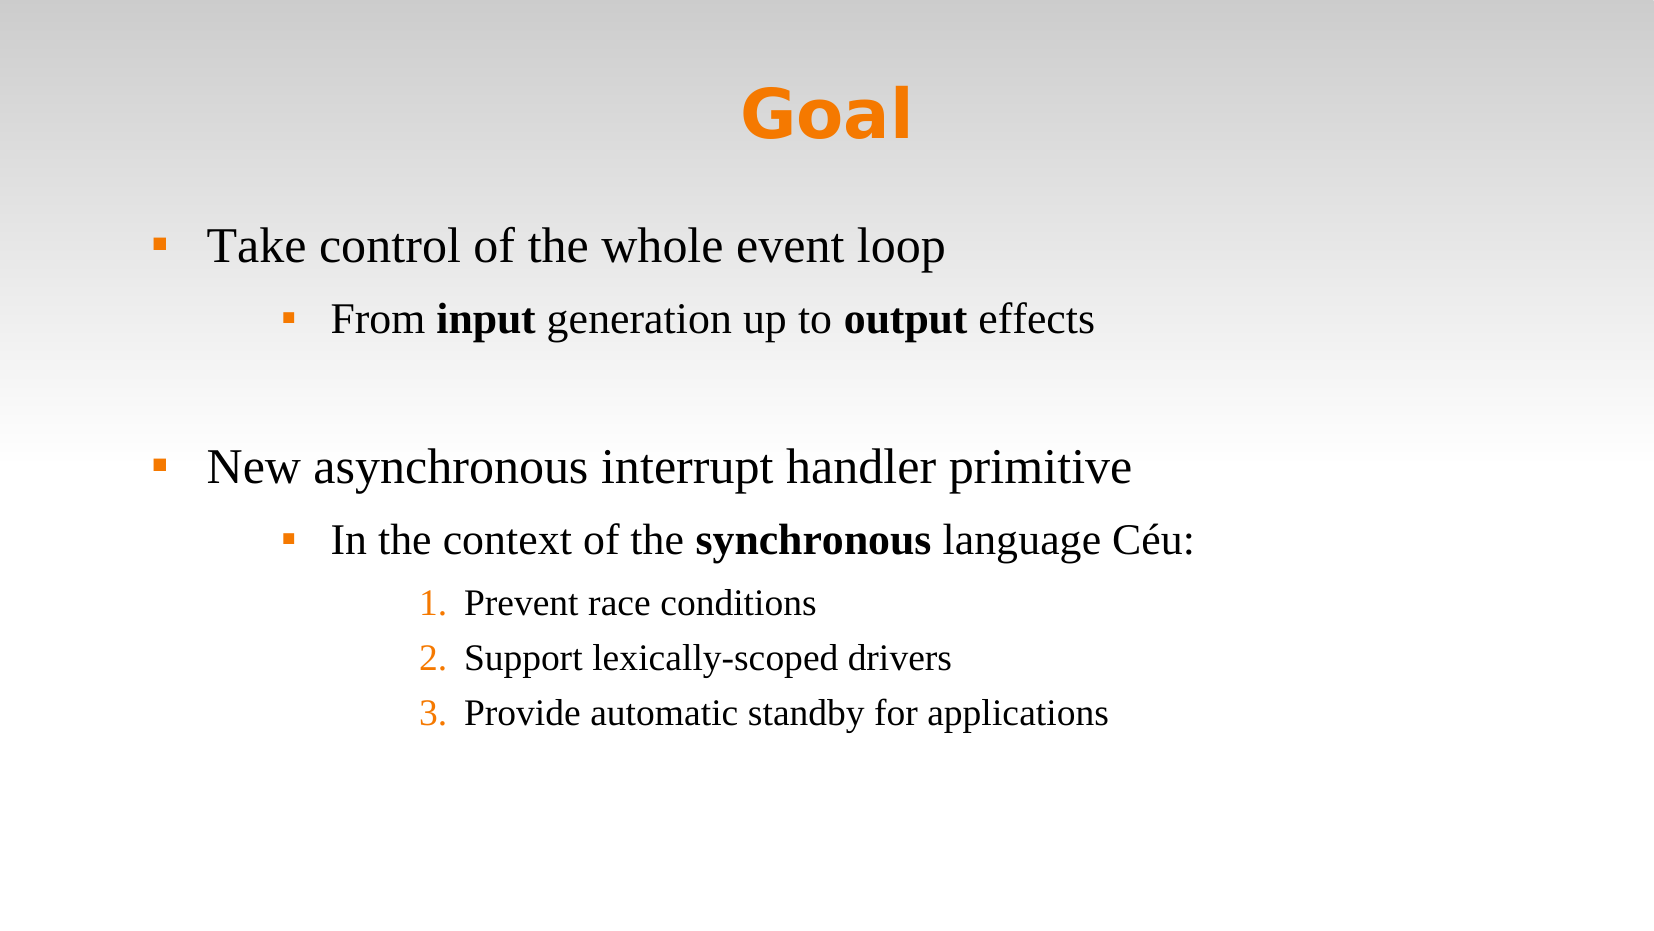

# Goal
Take control of the whole event loop
From input generation up to output effects
New asynchronous interrupt handler primitive
In the context of the synchronous language Céu:
 Prevent race conditions
 Support lexically-scoped drivers
 Provide automatic standby for applications